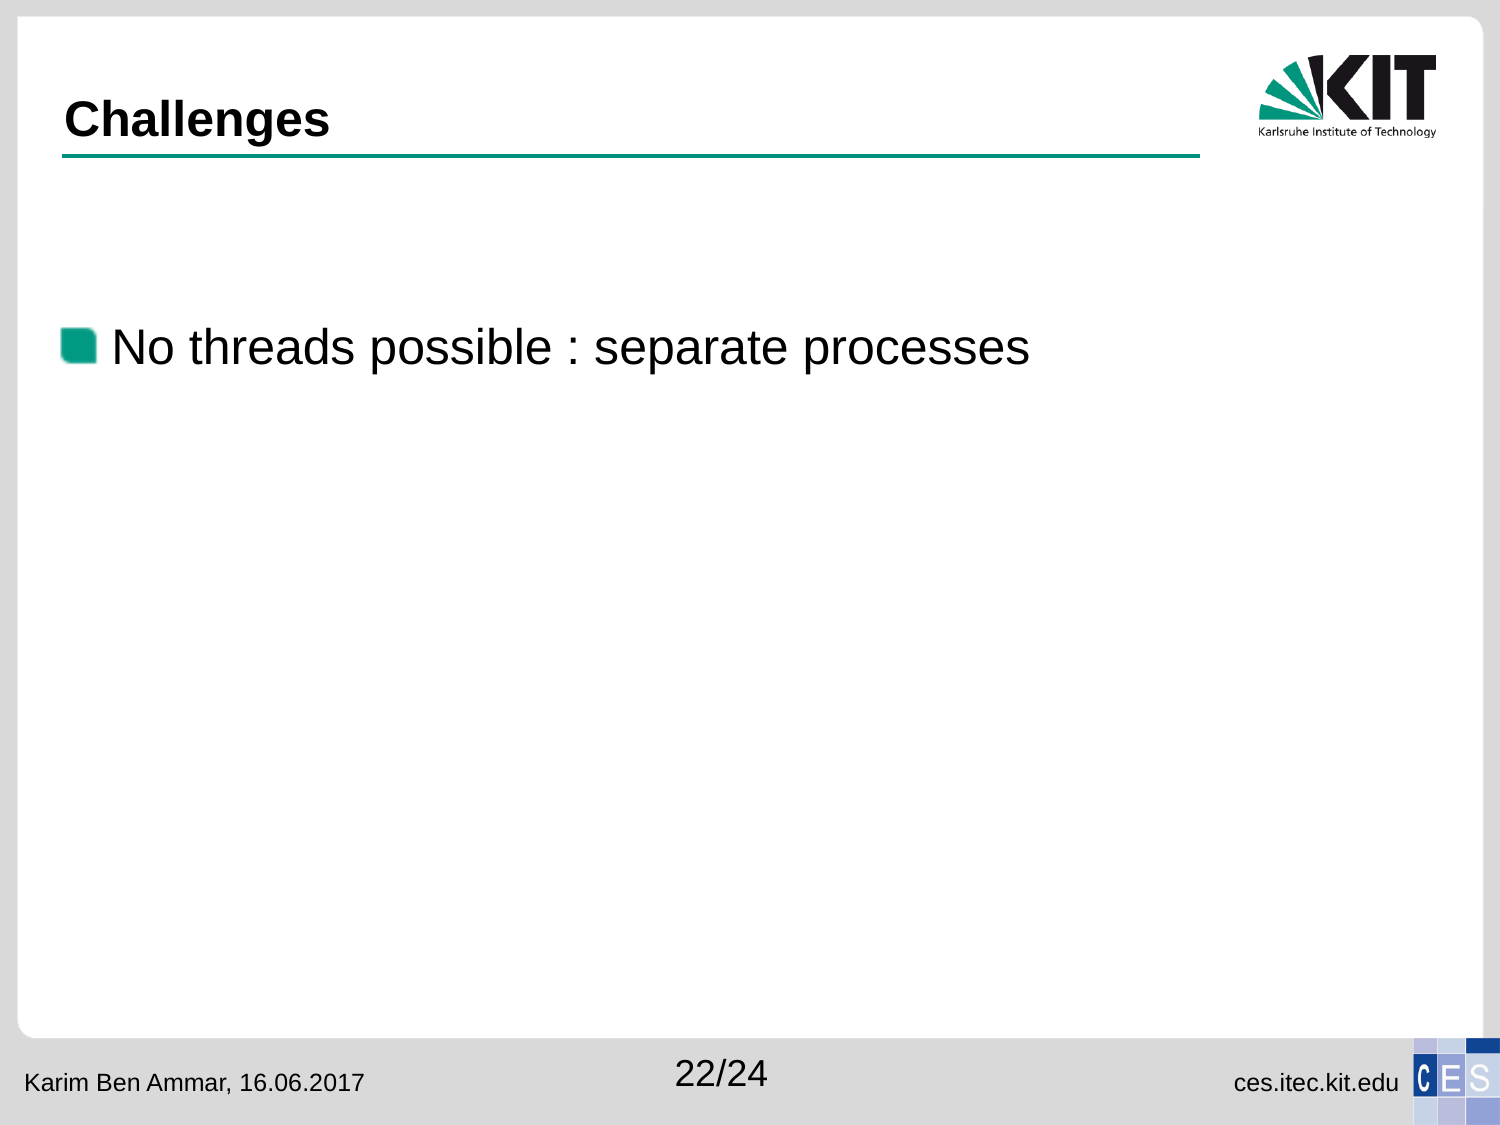

# Challenges
No threads possible : separate processes
22/24